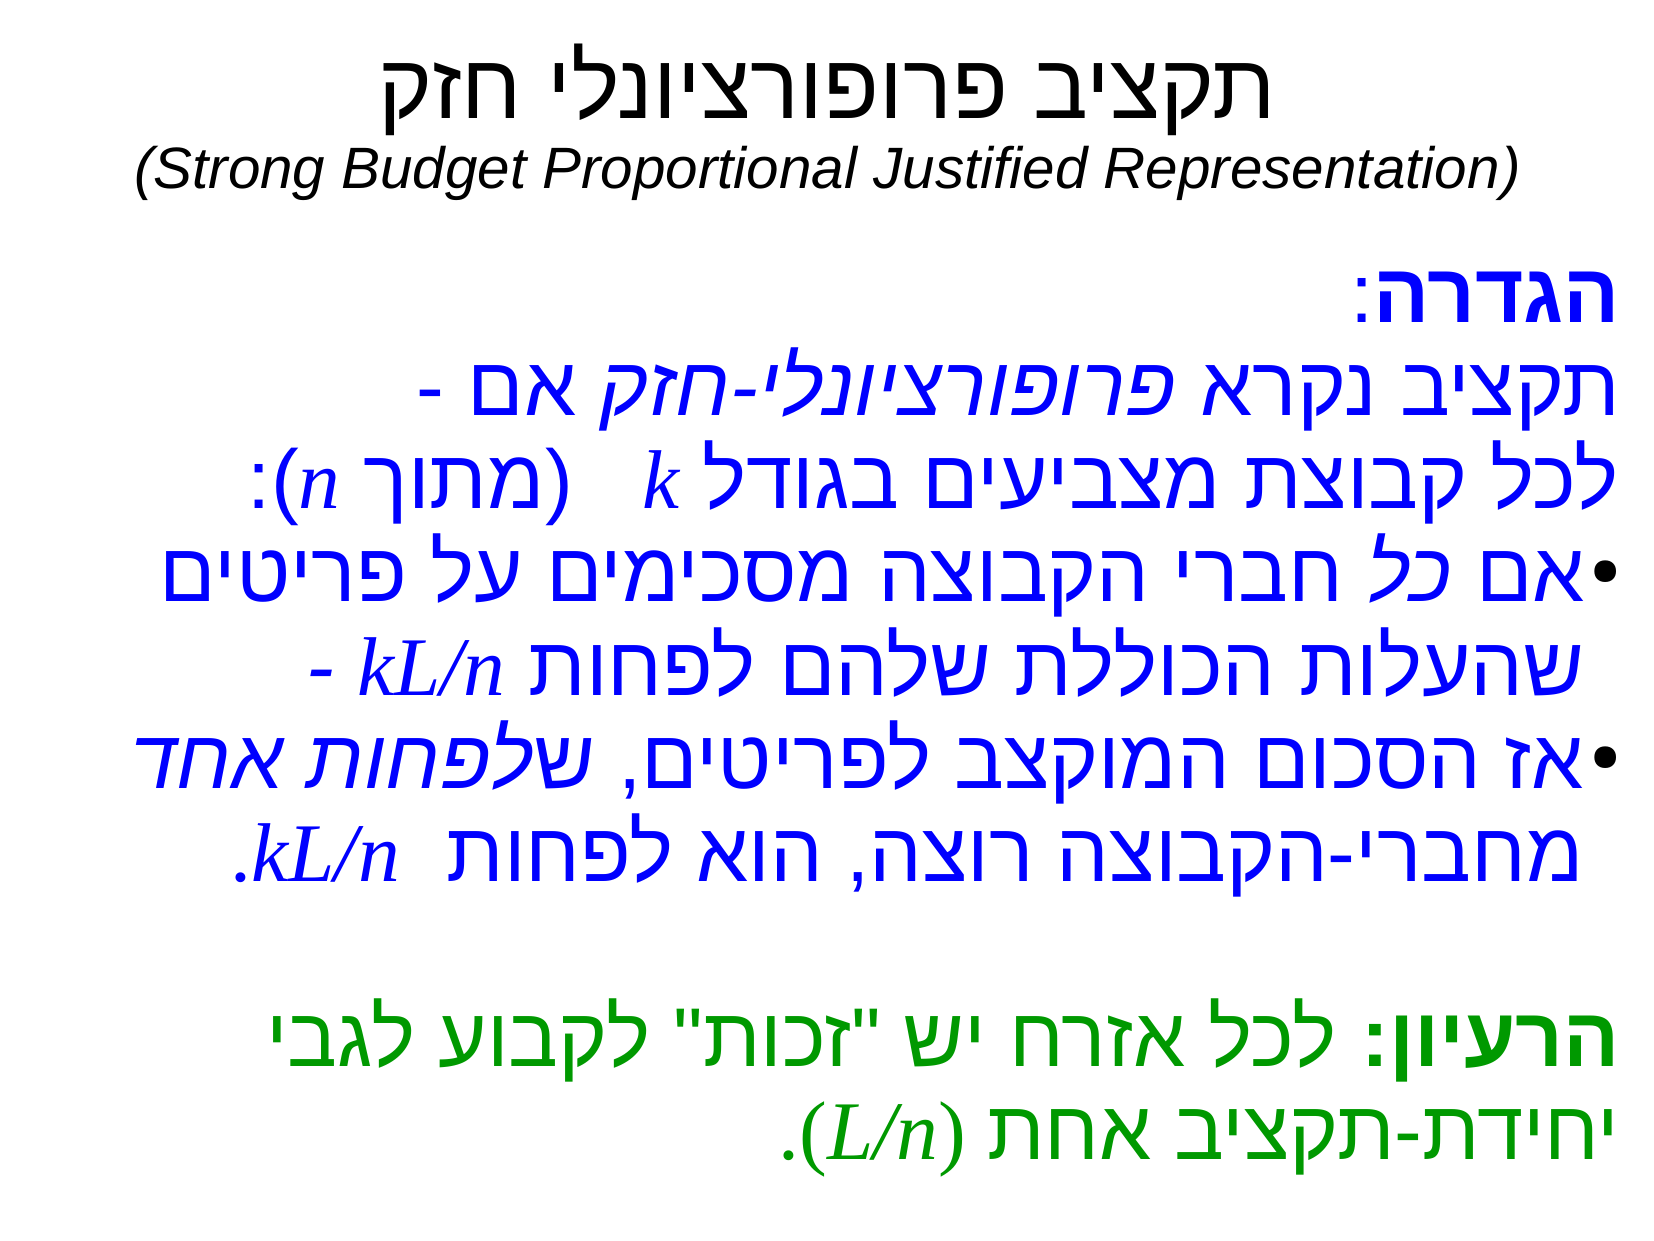

# תקציב פרופורציונלי חזק (Strong Budget Proportional Justified Representation)
הגדרה:
תקציב נקרא פרופורציונלי-חזק אם -
לכל קבוצת מצביעים בגודל k (מתוך n):
אם כל חברי הקבוצה מסכימים על פריטים שהעלות הכוללת שלהם לפחות kL/n -
אז הסכום המוקצב לפריטים, שלפחות אחד מחברי-הקבוצה רוצה, הוא לפחות kL/n.
הרעיון: לכל אזרח יש "זכות" לקבוע לגבי יחידת-תקציב אחת (L/n).